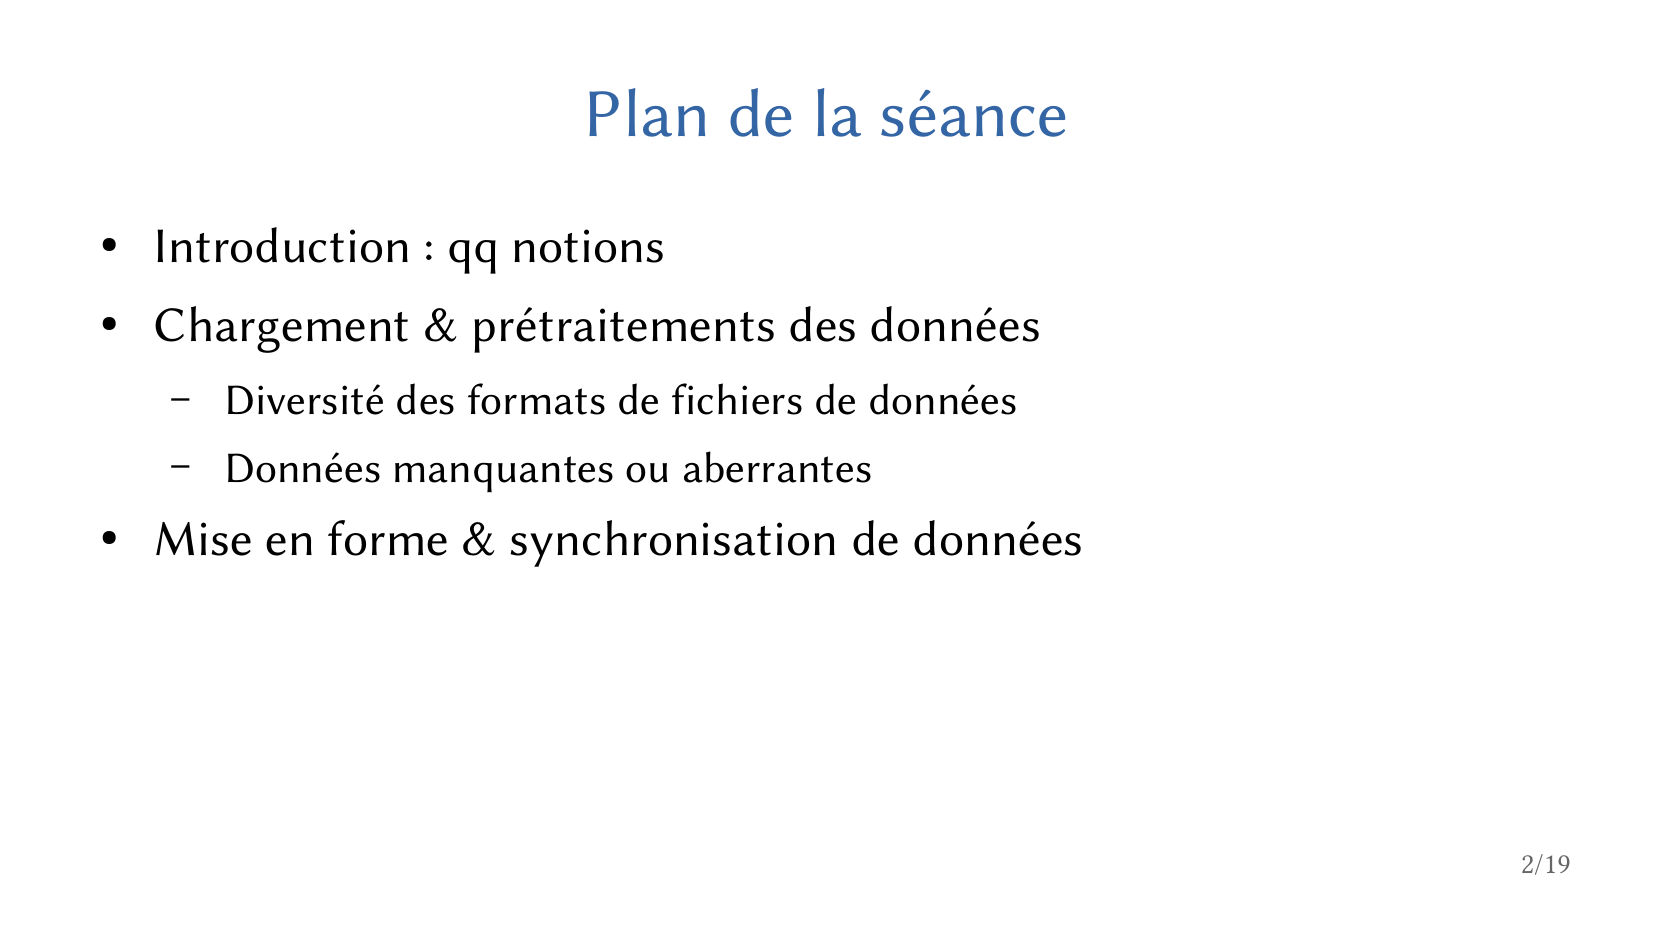

# Plan de la séance
Introduction : qq notions
Chargement & prétraitements des données
Diversité des formats de fichiers de données
Données manquantes ou aberrantes
Mise en forme & synchronisation de données
2